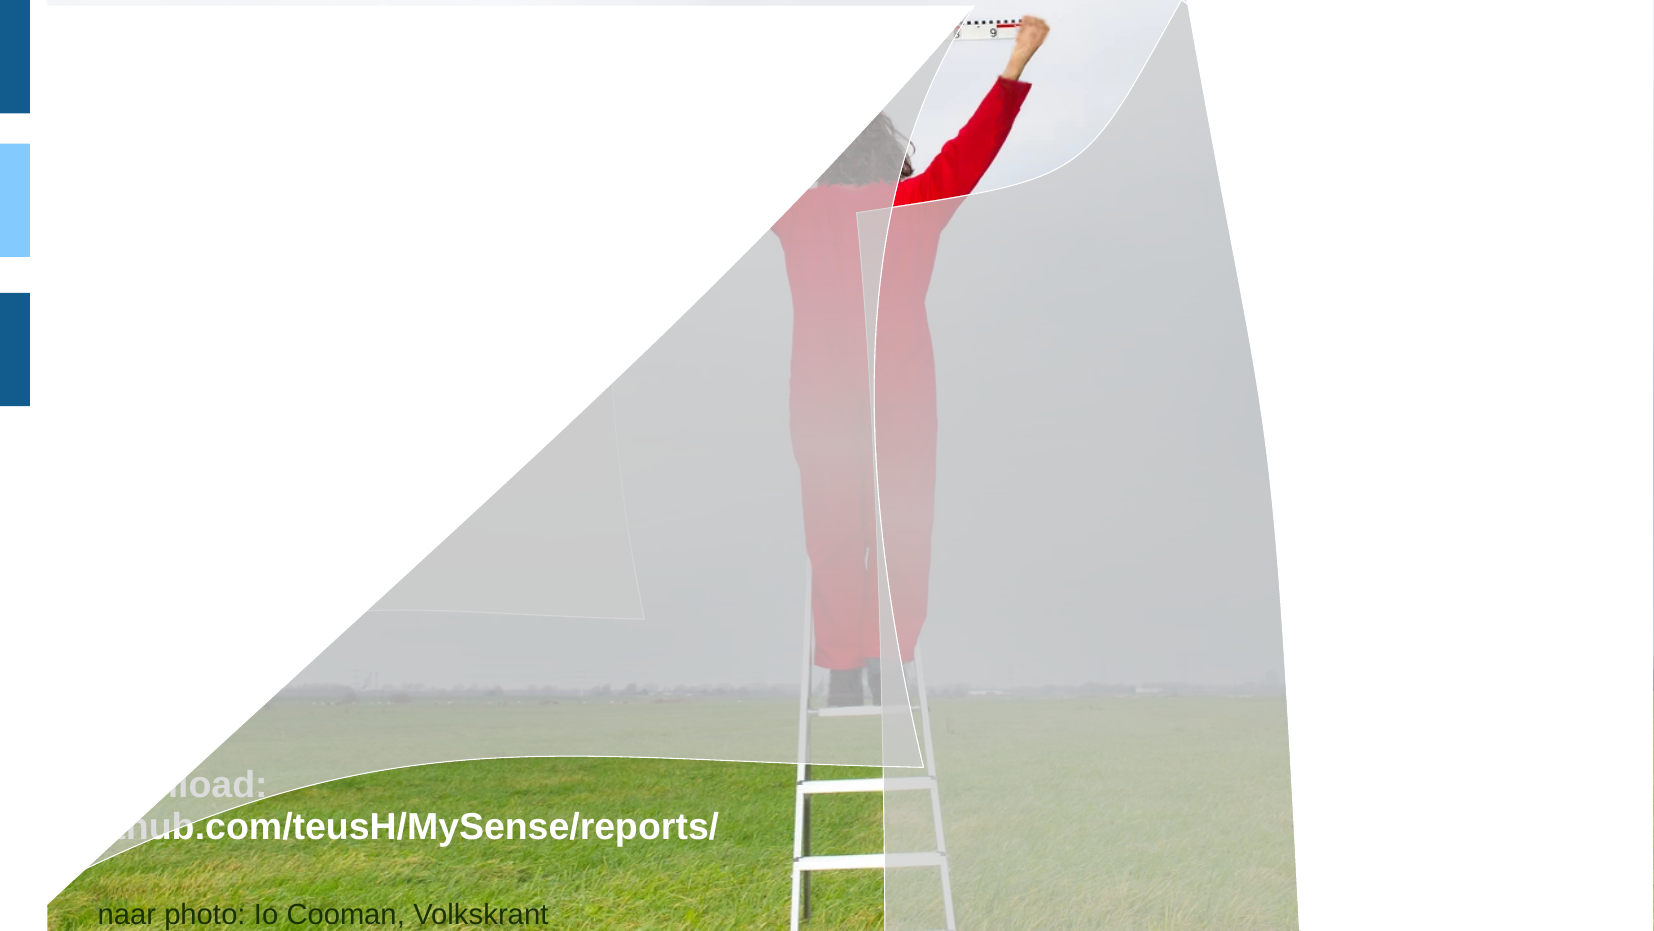

download: github.com/teusH/MySense/reports/
naar photo: Io Cooman, Volkskrant